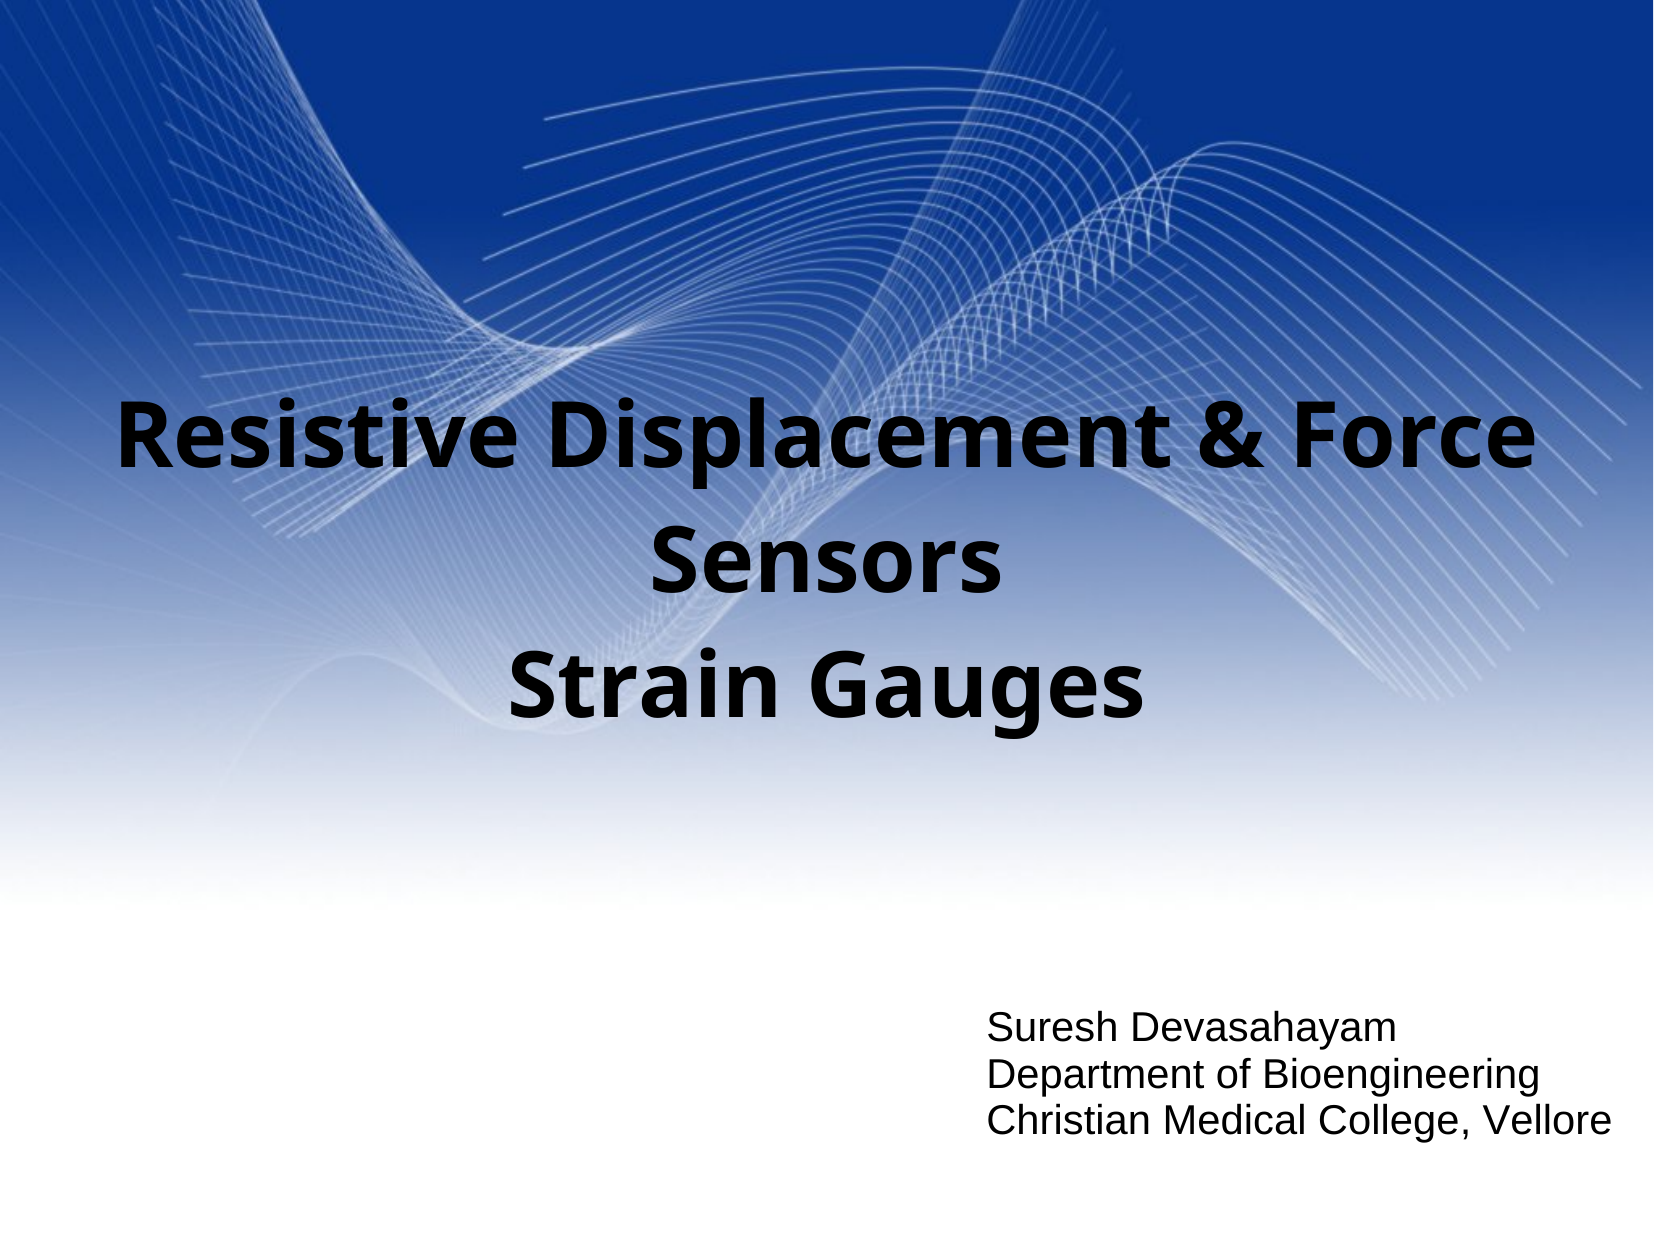

Resistive Displacement & Force Sensors
Strain Gauges
# Suresh Devasahayam
Department of Bioengineering
Christian Medical College, Vellore